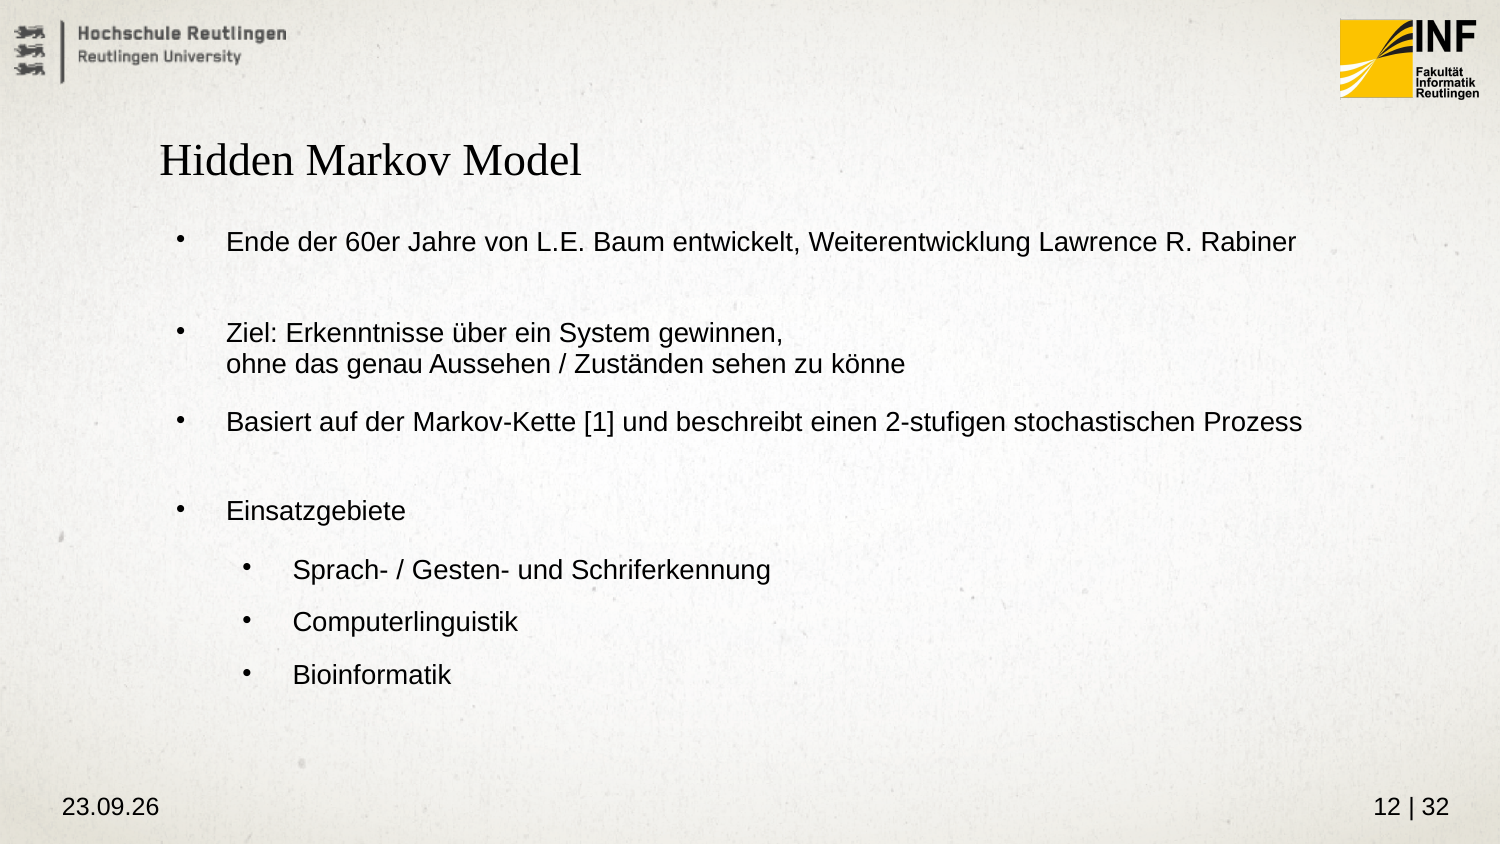

# Hidden Markov Model
Ende der 60er Jahre von L.E. Baum entwickelt, Weiterentwicklung Lawrence R. Rabiner
Ziel: Erkenntnisse über ein System gewinnen,
ohne das genau Aussehen / Zuständen sehen zu könne
Basiert auf der Markov-Kette [1] und beschreibt einen 2-stufigen stochastischen Prozess
Einsatzgebiete
Sprach- / Gesten- und Schriferkennung
Computerlinguistik
Bioinformatik